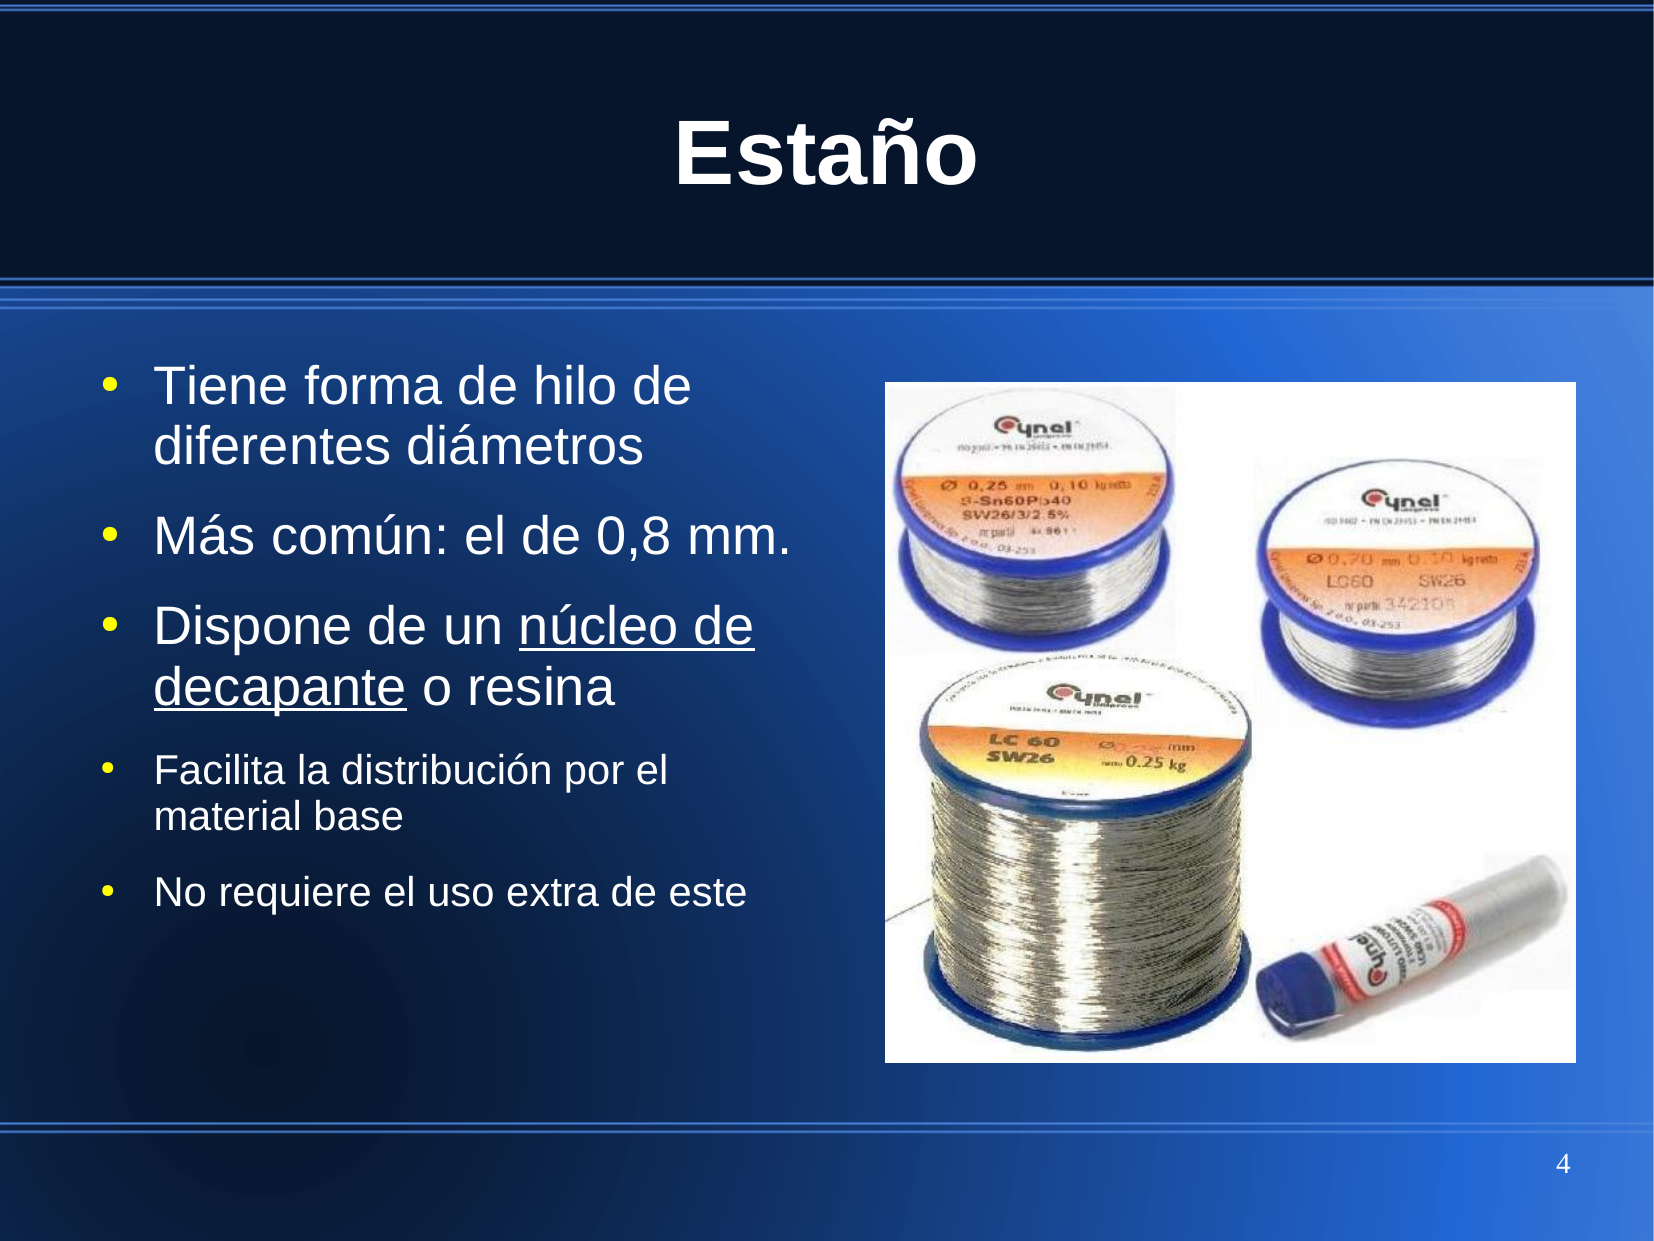

# Estaño
Tiene forma de hilo de diferentes diámetros
Más común: el de 0,8 mm.
Dispone de un núcleo de decapante o resina
Facilita la distribución por el material base
No requiere el uso extra de este
4